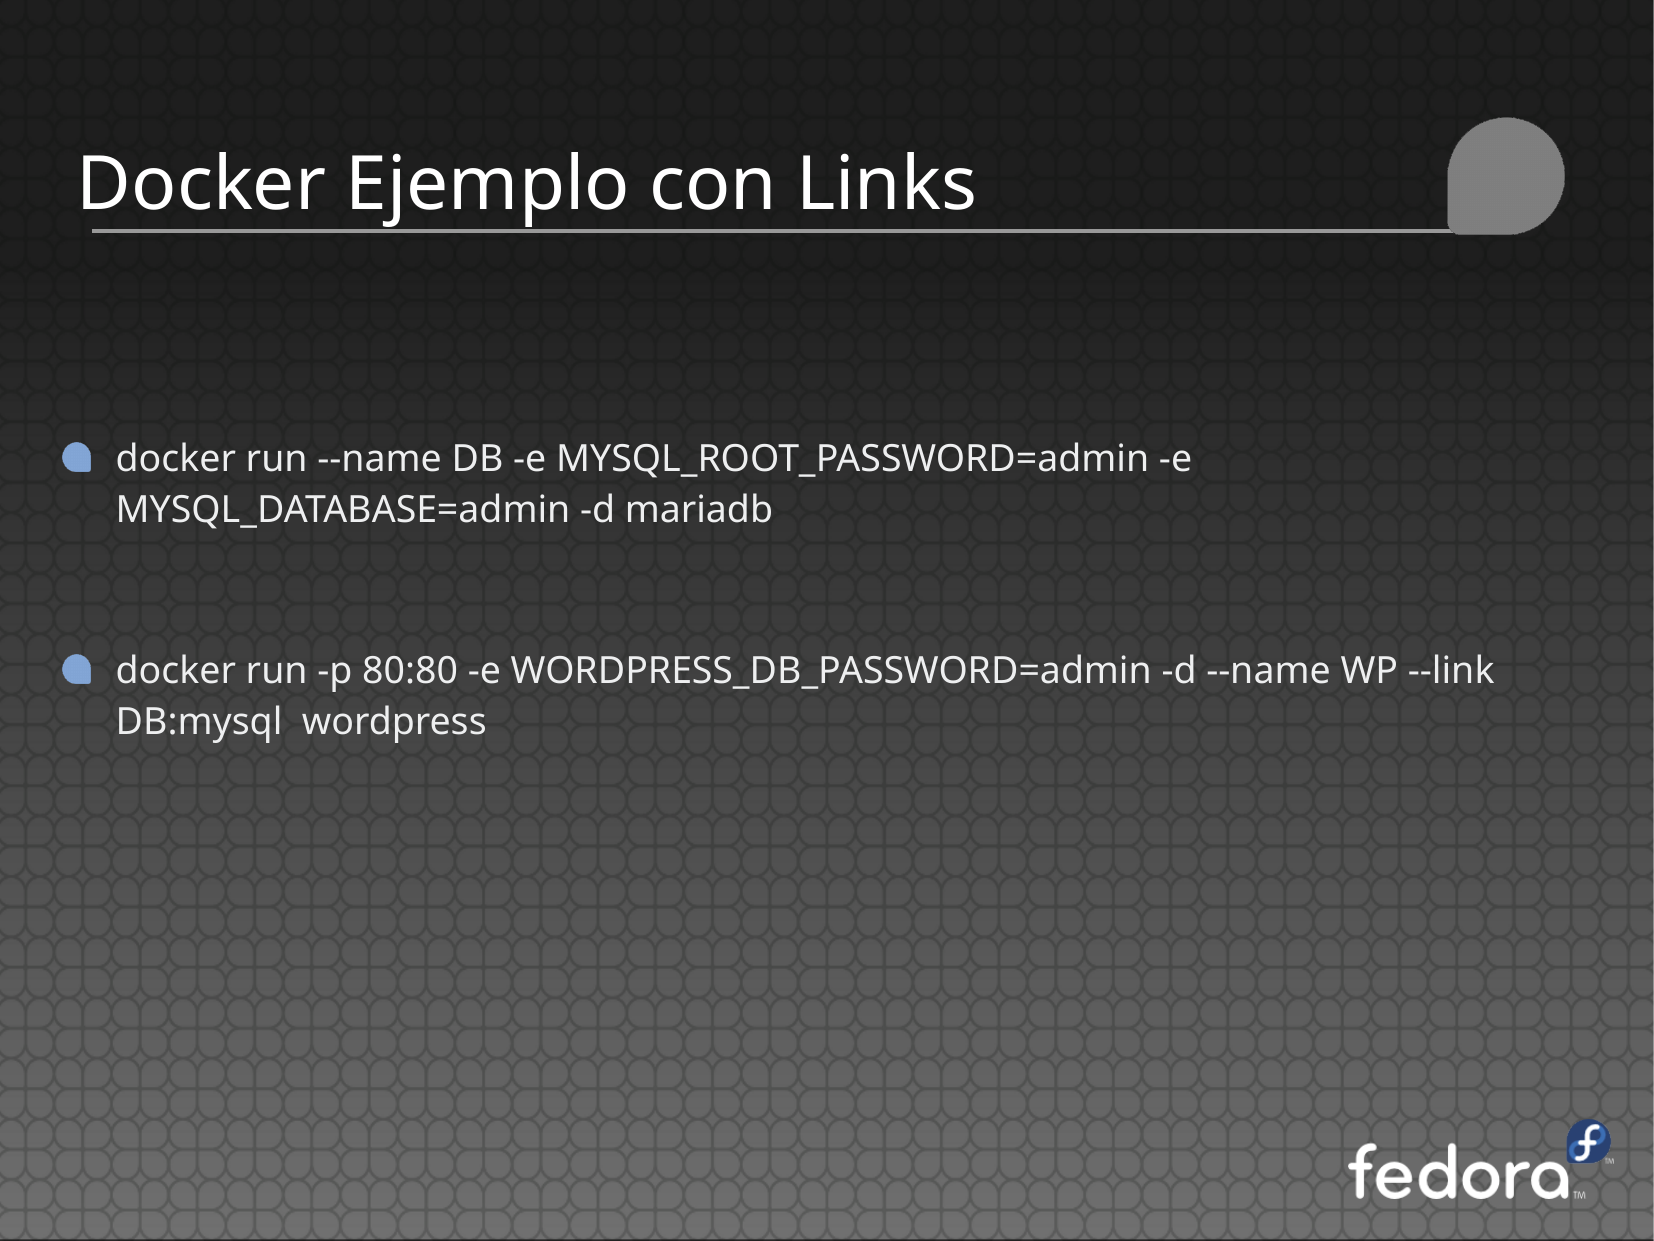

docker run --name DB -e MYSQL_ROOT_PASSWORD=admin -e MYSQL_DATABASE=admin -d mariadb
docker run -p 80:80 -e WORDPRESS_DB_PASSWORD=admin -d --name WP --link DB:mysql wordpress
# Docker Ejemplo con Links